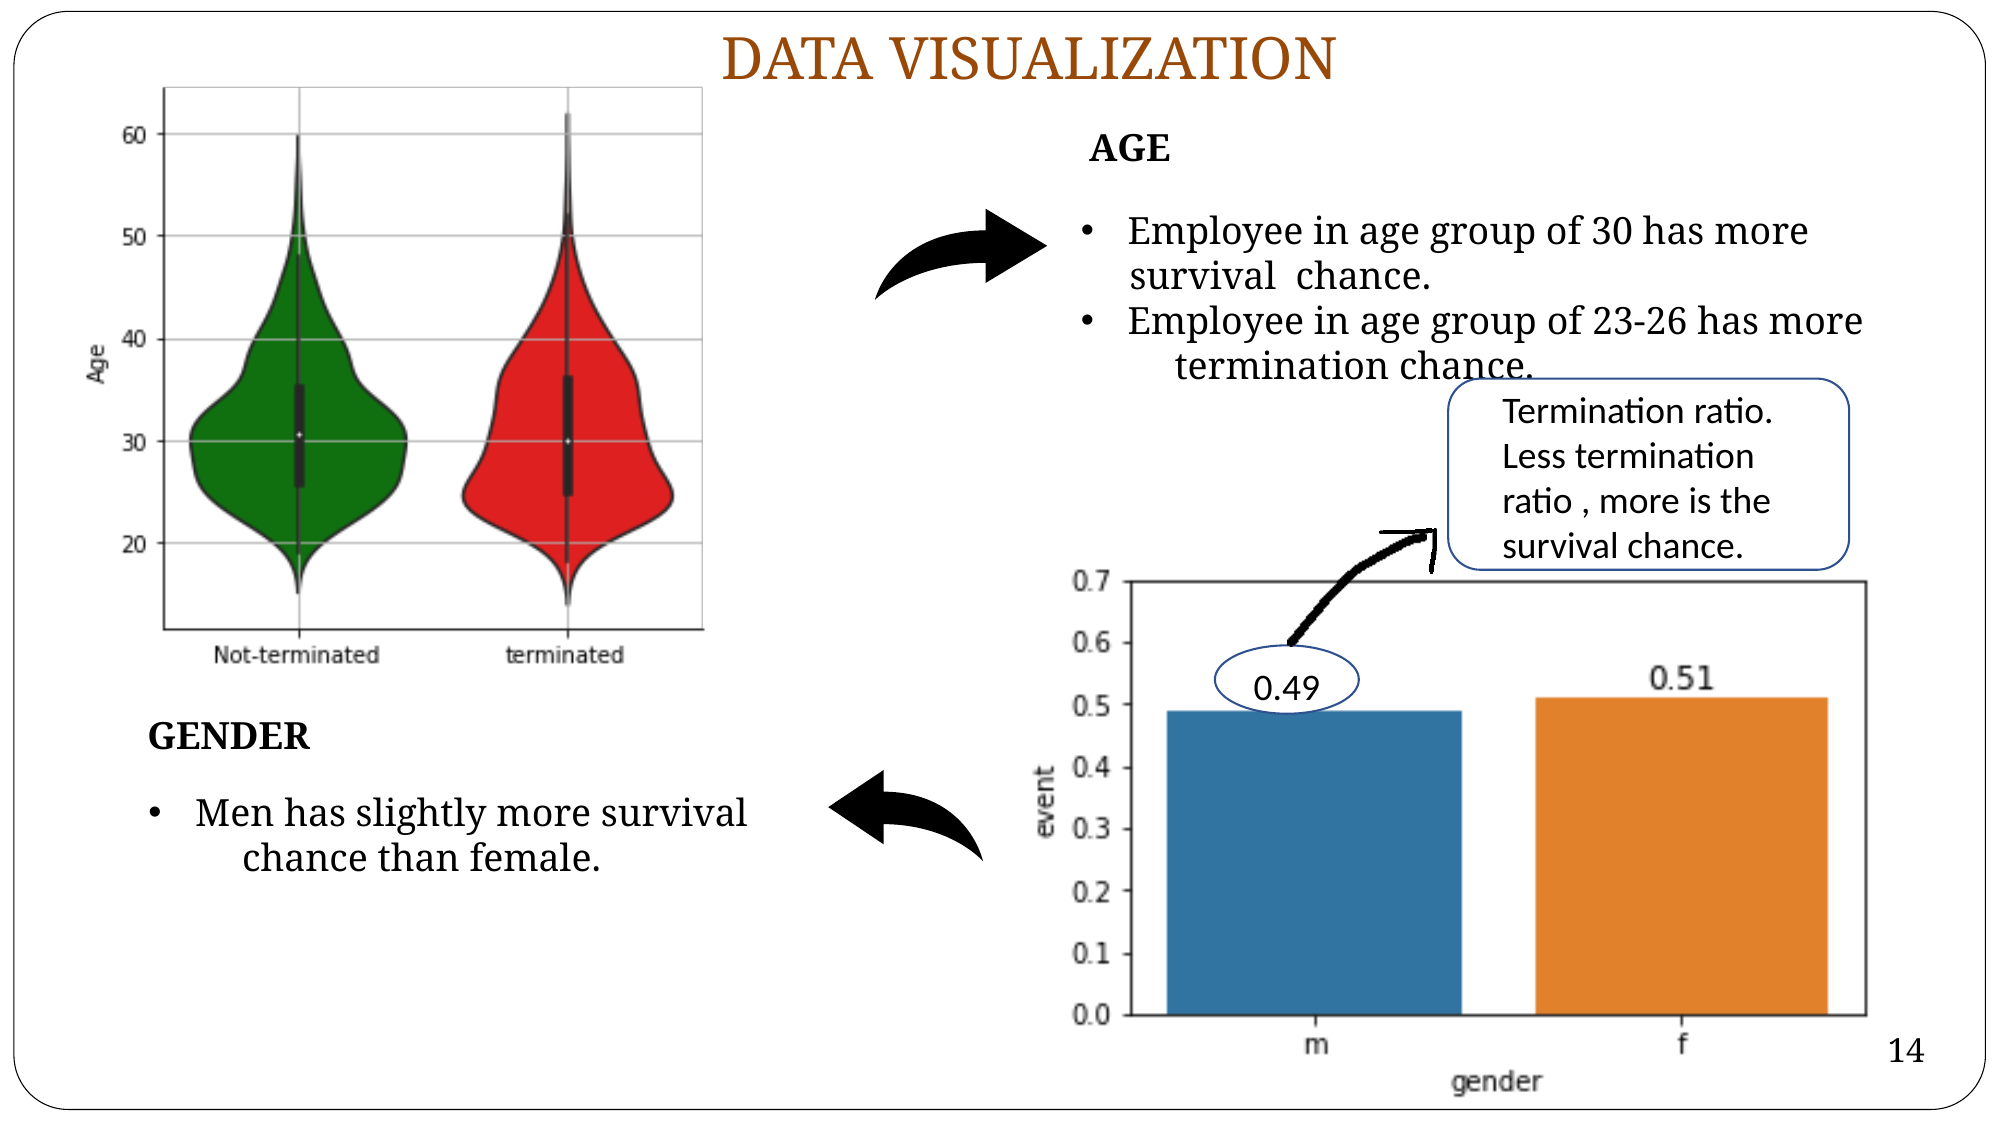

# DATA VISUALIZATION
AGE
Employee in age group of 30 has more
     survival  chance.
Employee in age group of 23-26 has more termination chance.
Termination ratio.
Less termination ratio , more is the survival chance.
TRAFFIC
0.49
GENDER
Men has slightly more survival chance than female.